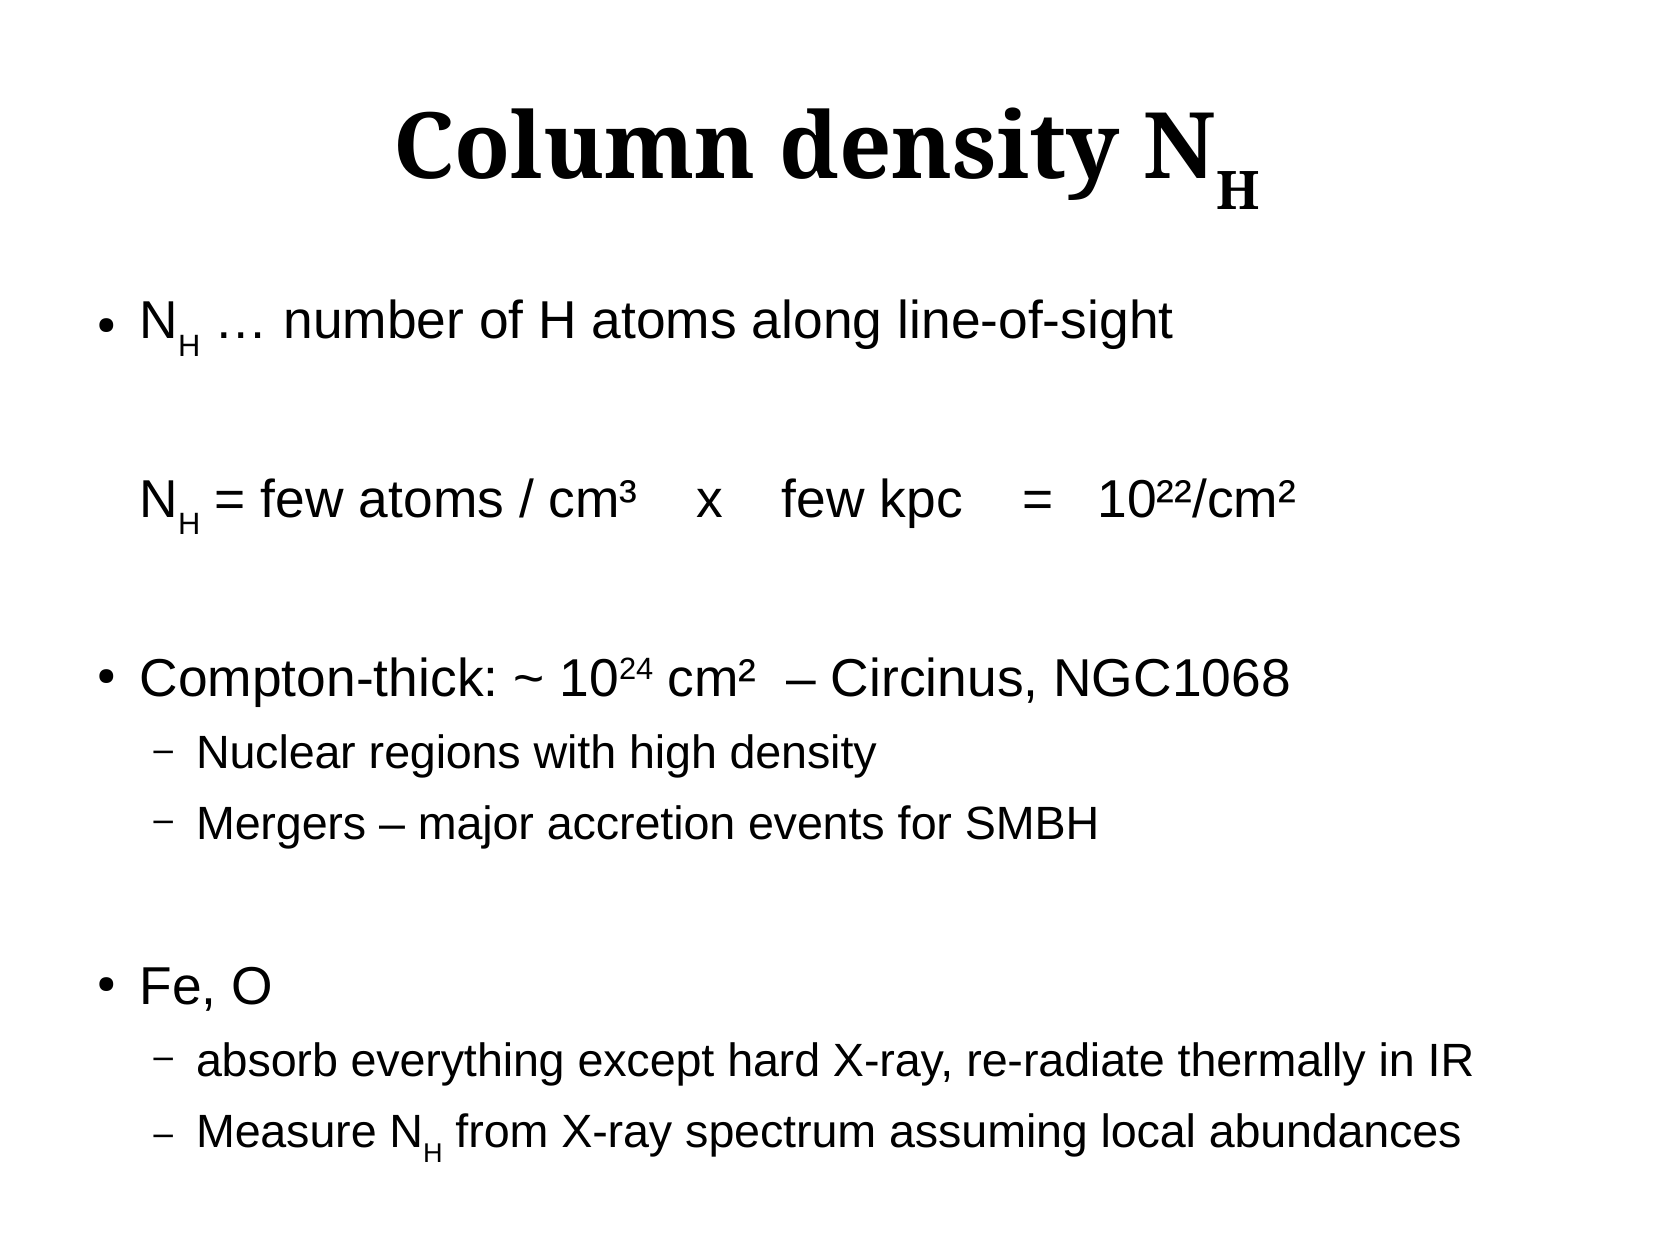

# Column density NH
NH … number of H atoms along line-of-sight
NH = few atoms / cm³ x few kpc = 10²²/cm²
Compton-thick: ~ 1024 cm² – Circinus, NGC1068
Nuclear regions with high density
Mergers – major accretion events for SMBH
Fe, O
absorb everything except hard X-ray, re-radiate thermally in IR
Measure NH from X-ray spectrum assuming local abundances